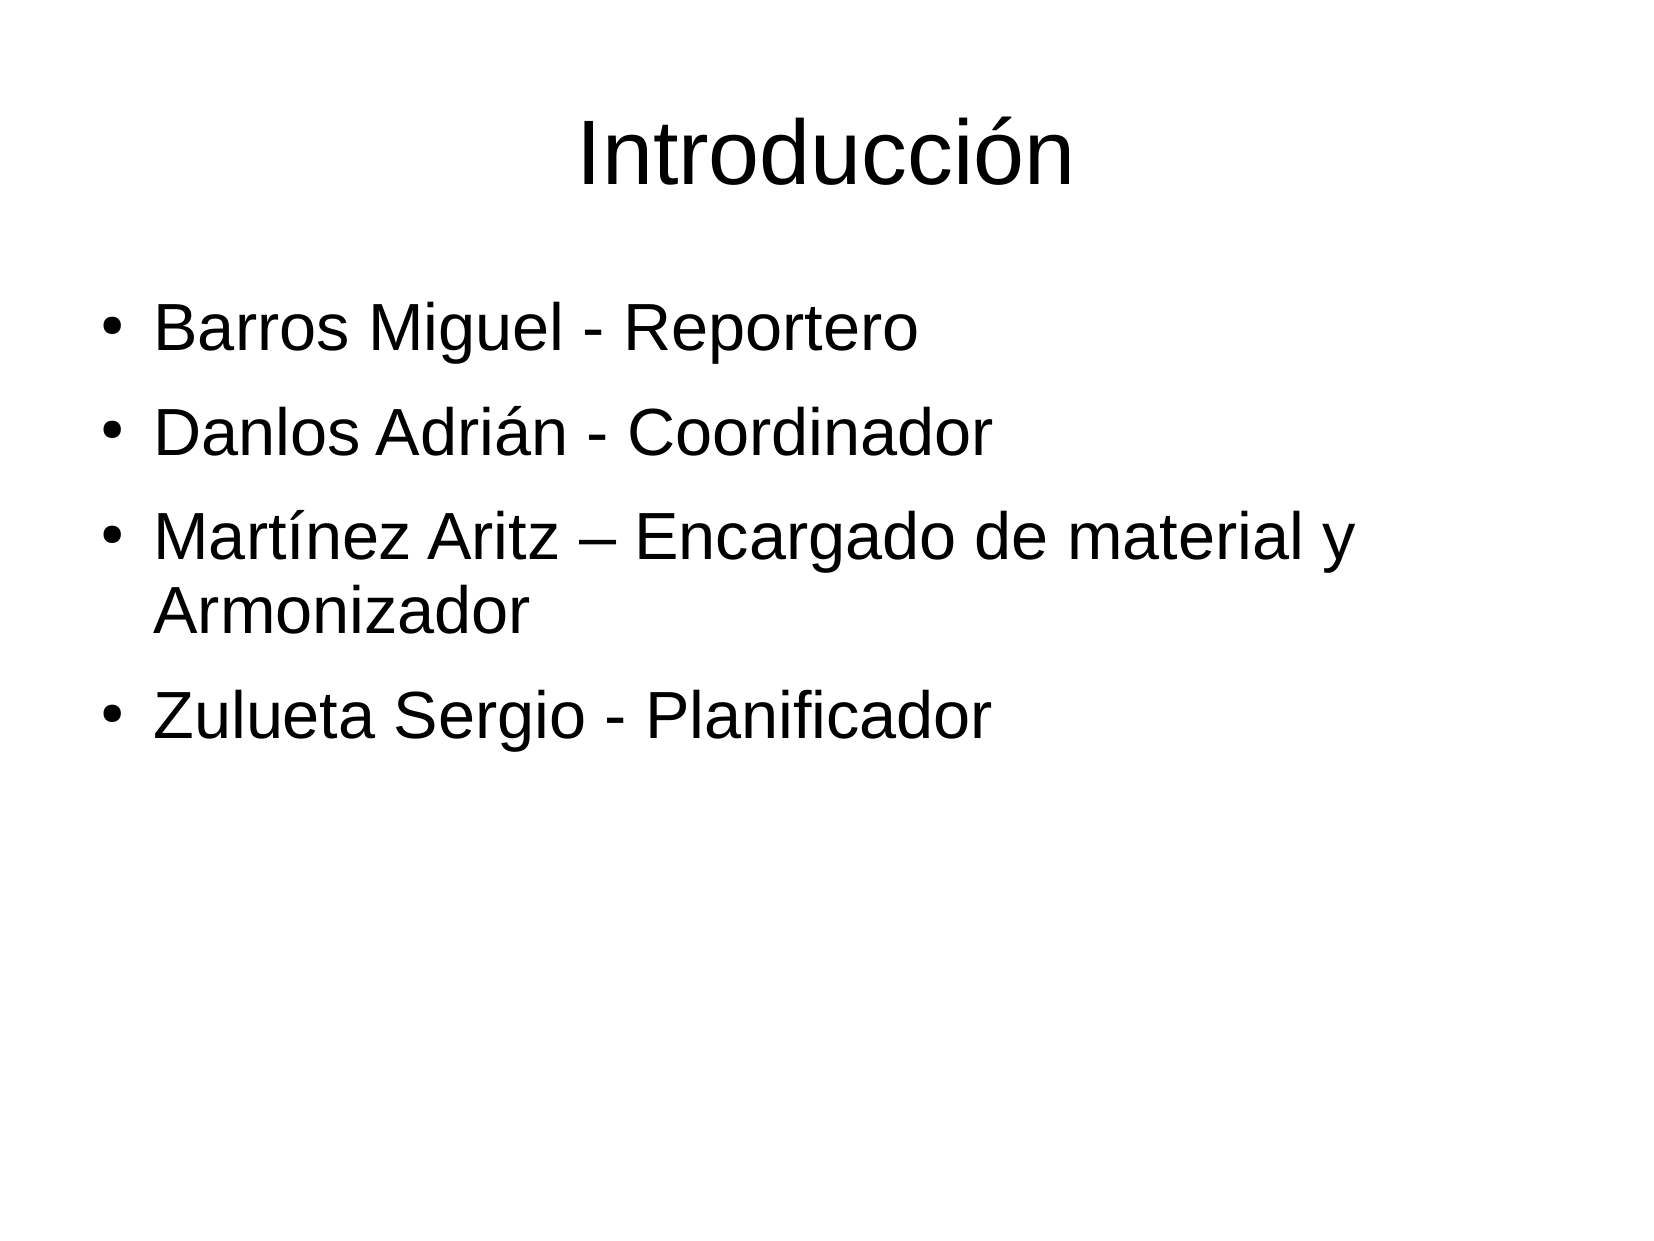

# Introducción
Barros Miguel - Reportero
Danlos Adrián - Coordinador
Martínez Aritz – Encargado de material y Armonizador
Zulueta Sergio - Planificador